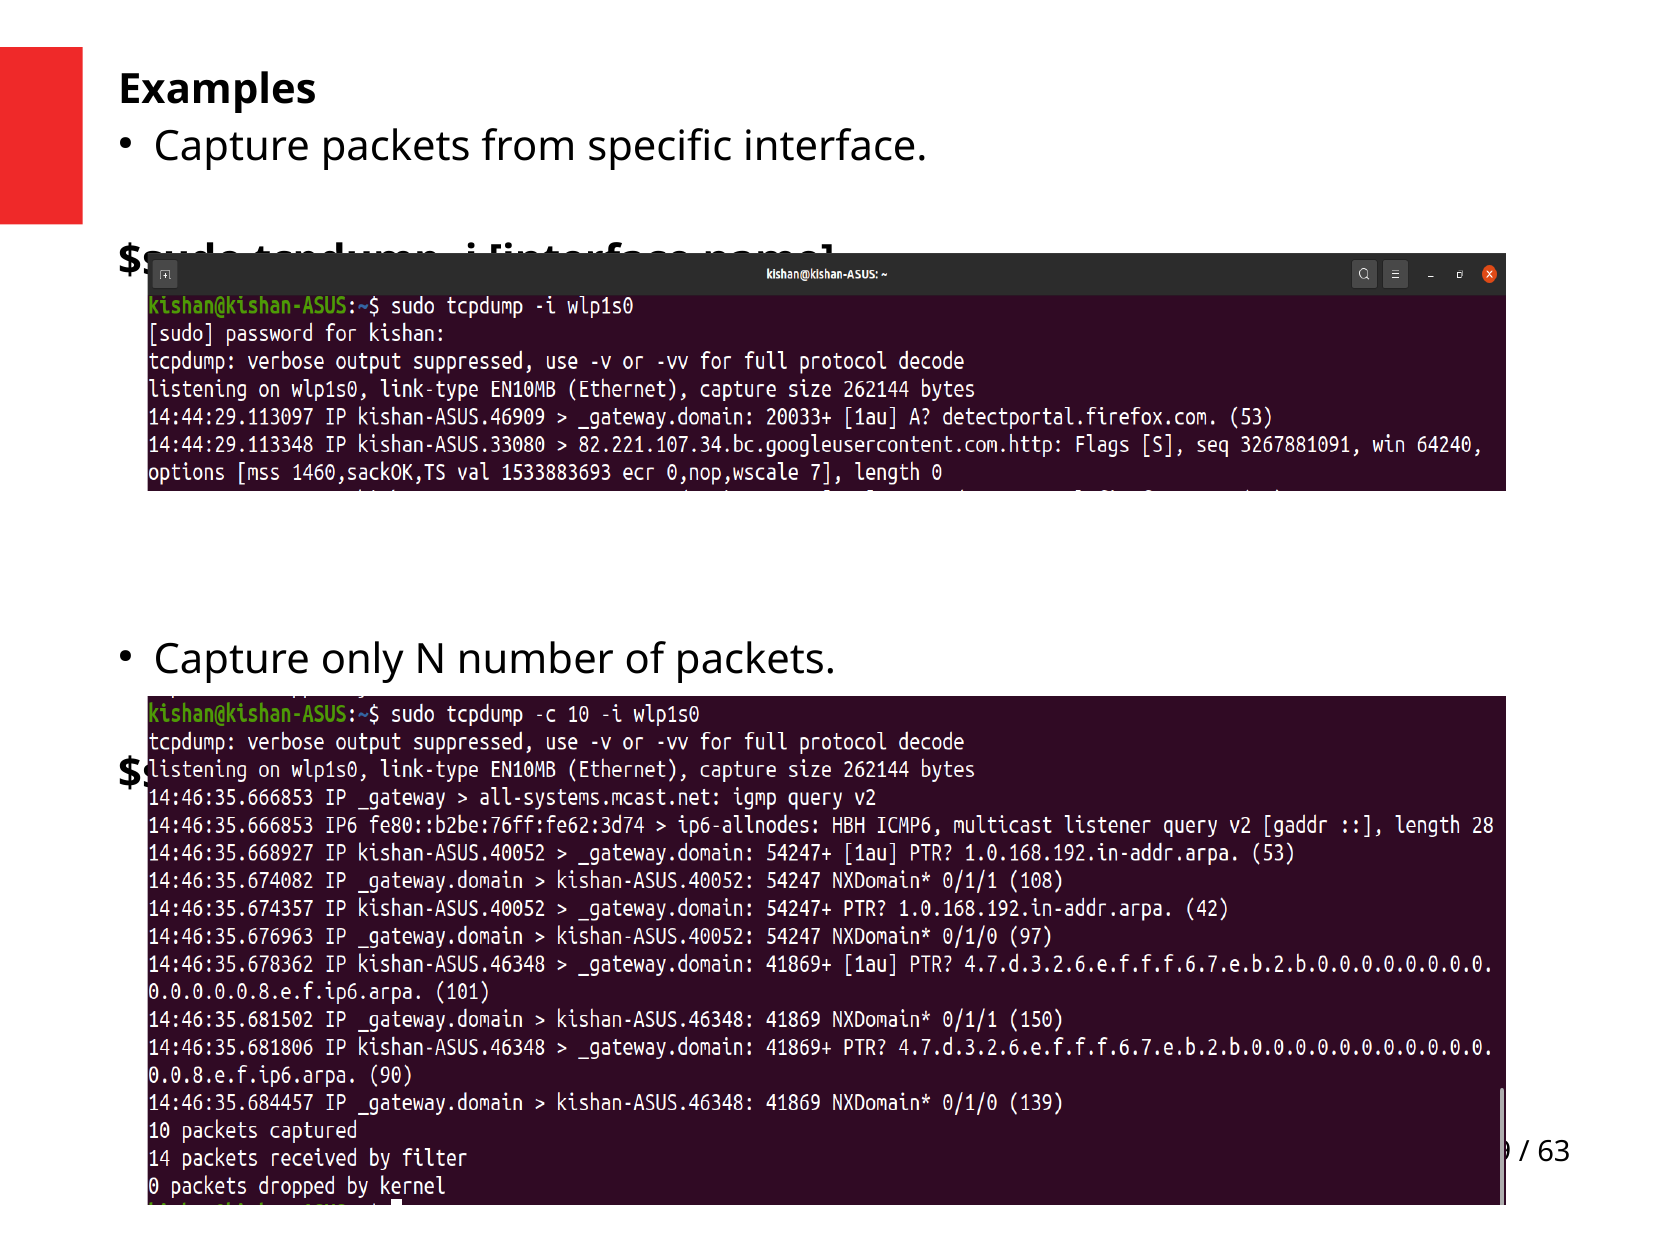

# Examples
Capture packets from specific interface.
$sudo tcpdump -i [interface name]
Capture only N number of packets.
$sudo tcpdump -c N -i [interface name]
29